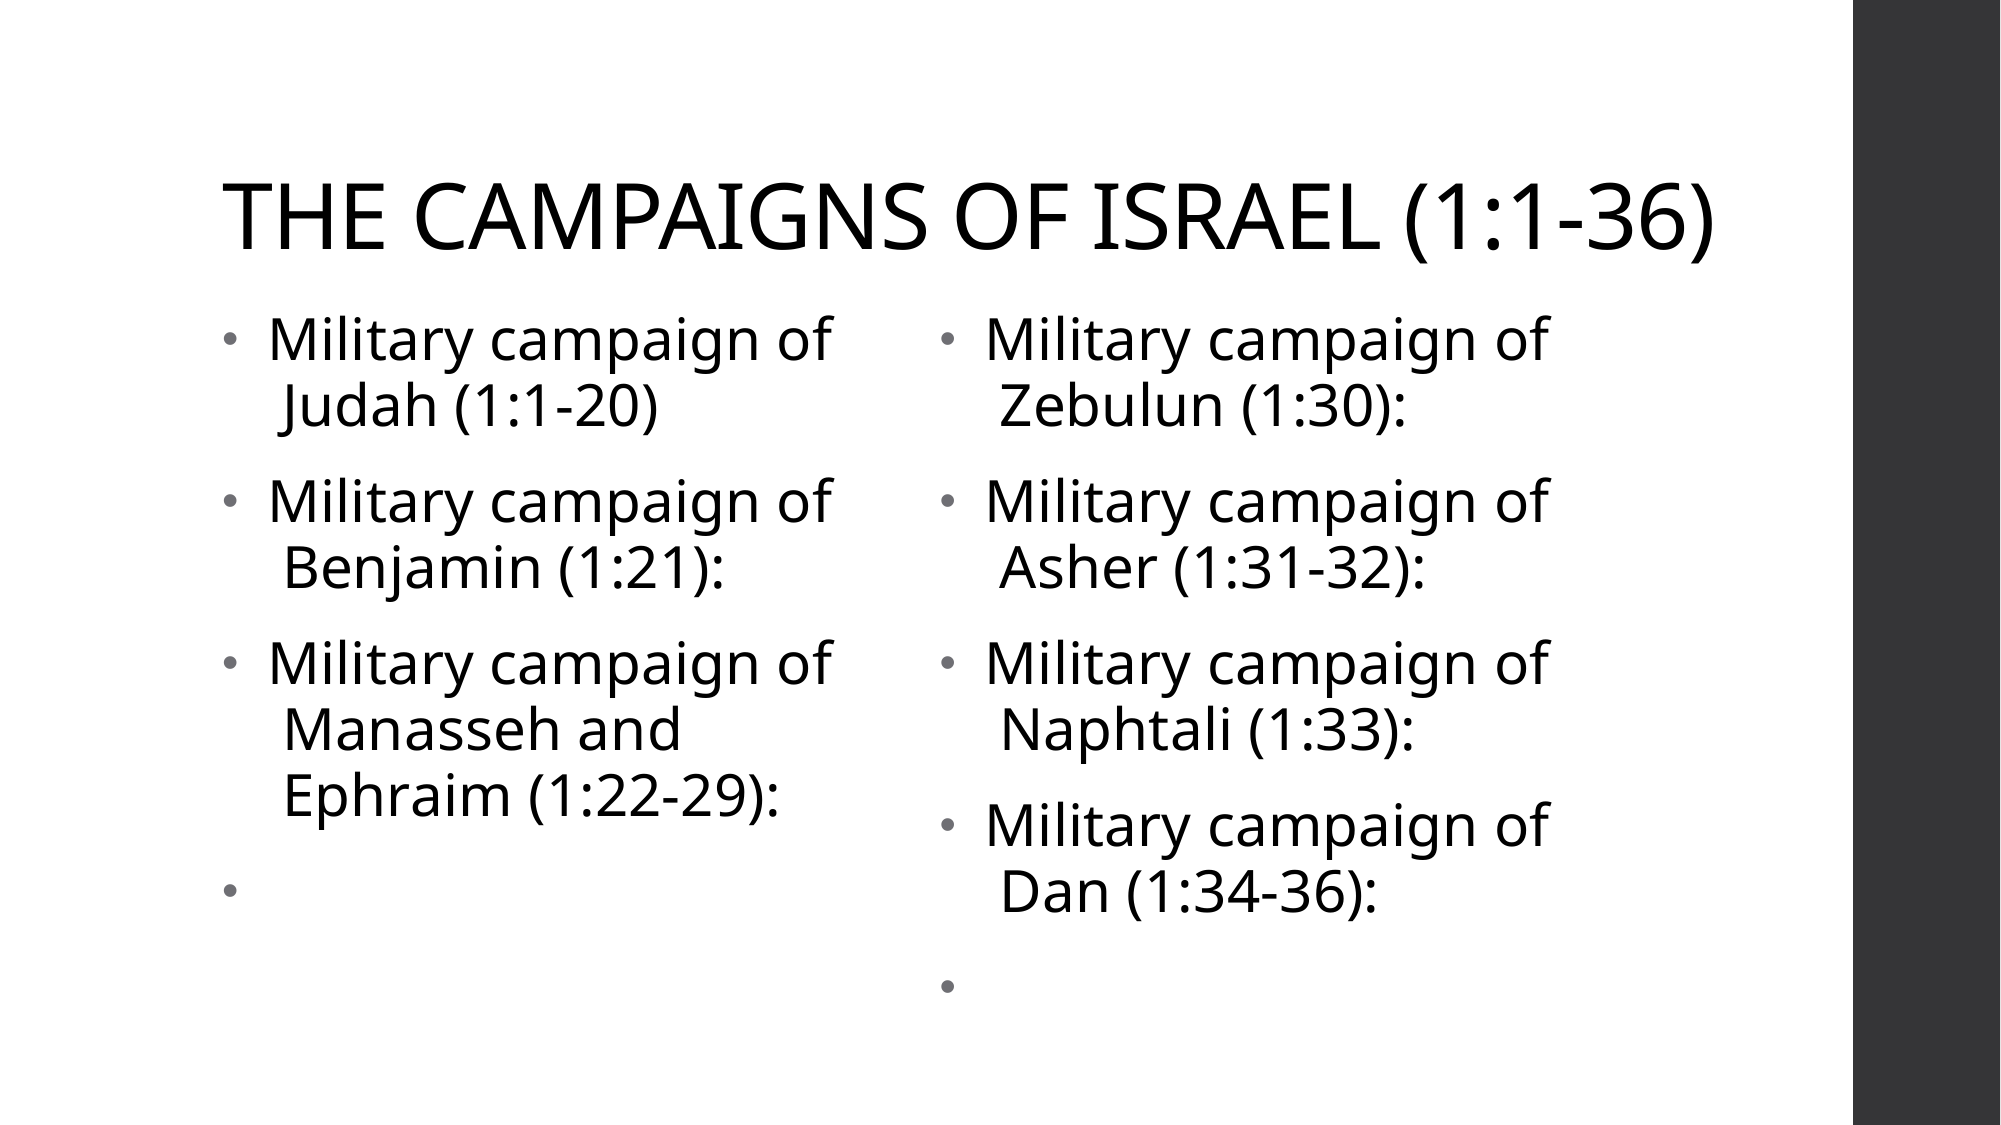

# THE CAMPAIGNS OF ISRAEL (1:1-36)
 Military campaign of Judah (1:1-20)
 Military campaign of Benjamin (1:21):
 Military campaign of Manasseh and Ephraim (1:22-29):
 Military campaign of Zebulun (1:30):
 Military campaign of Asher (1:31-32):
 Military campaign of Naphtali (1:33):
 Military campaign of Dan (1:34-36):